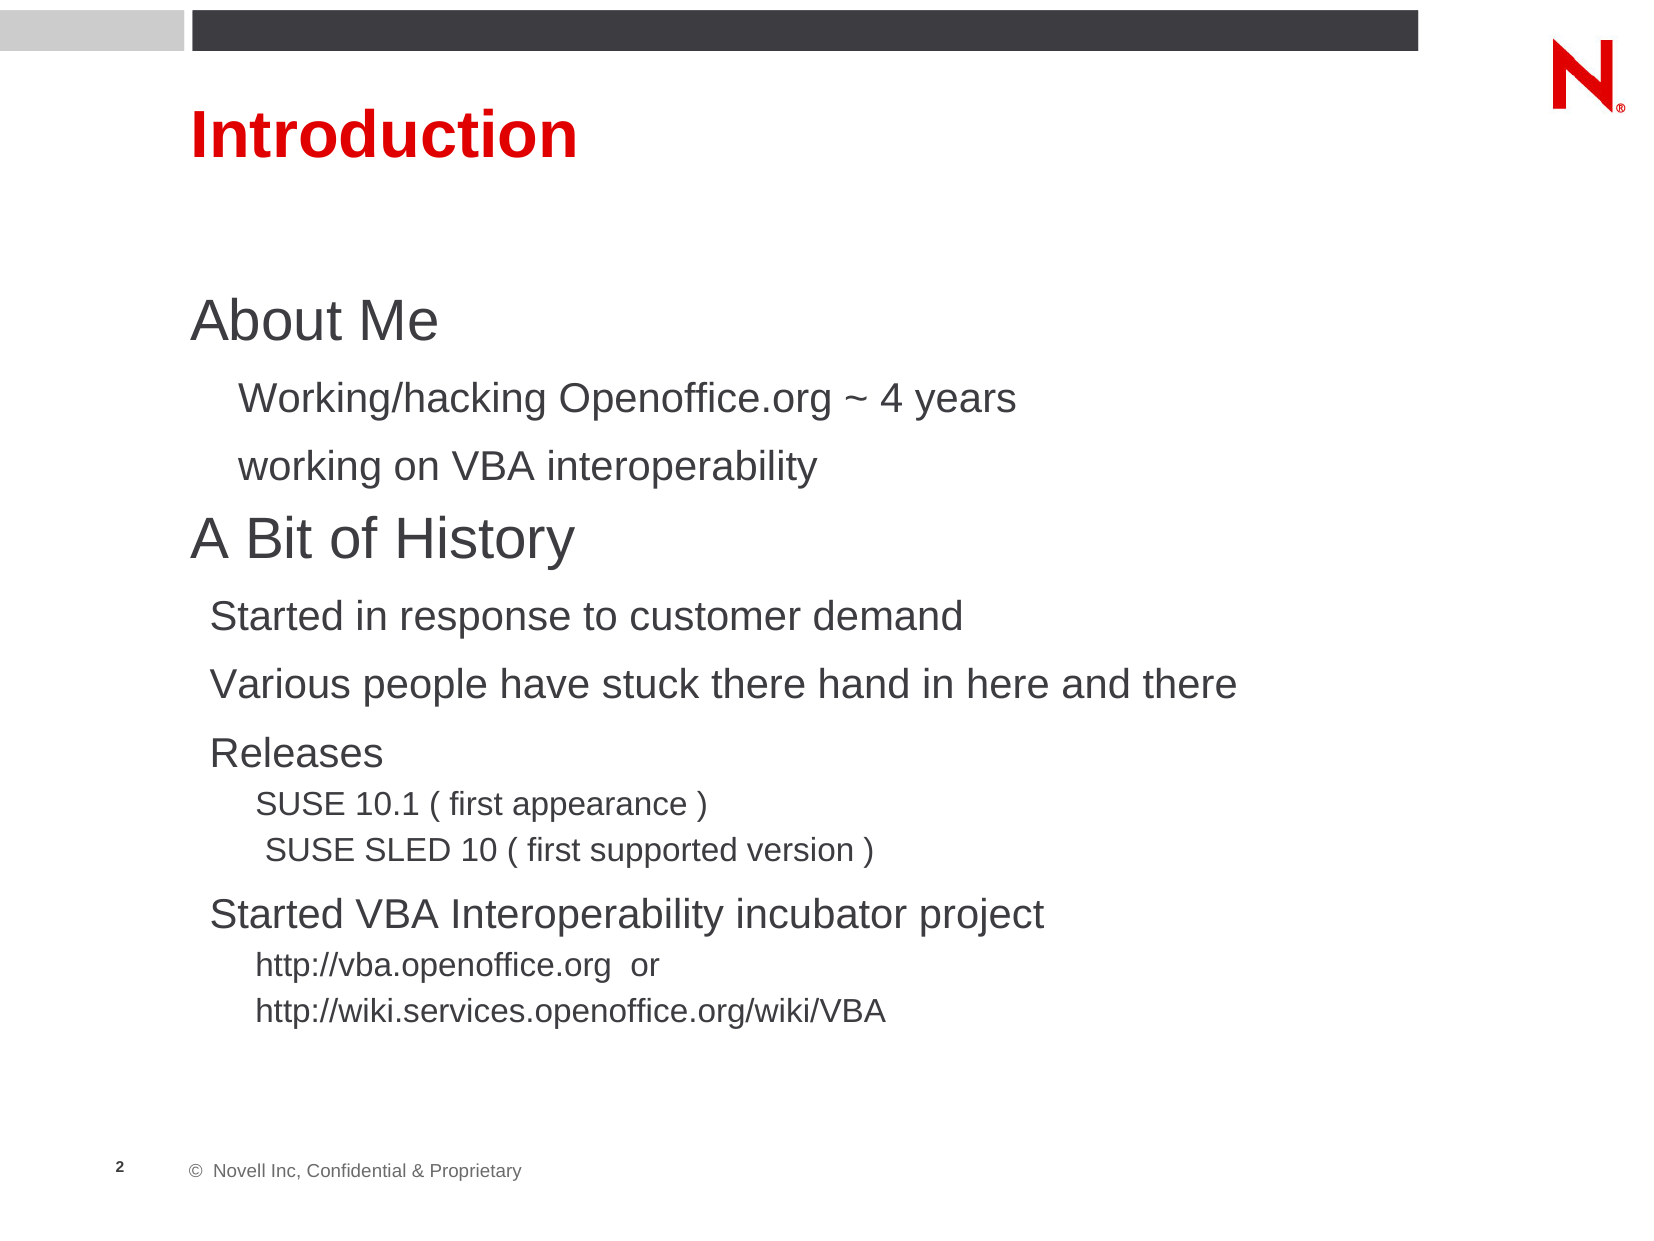

# Introduction
About Me
Working/hacking Openoffice.org ~ 4 years
working on VBA interoperability
A Bit of History
Started in response to customer demand
Various people have stuck there hand in here and there
Releases
SUSE 10.1 ( first appearance )
 SUSE SLED 10 ( first supported version )
Started VBA Interoperability incubator project
http://vba.openoffice.org or
http://wiki.services.openoffice.org/wiki/VBA